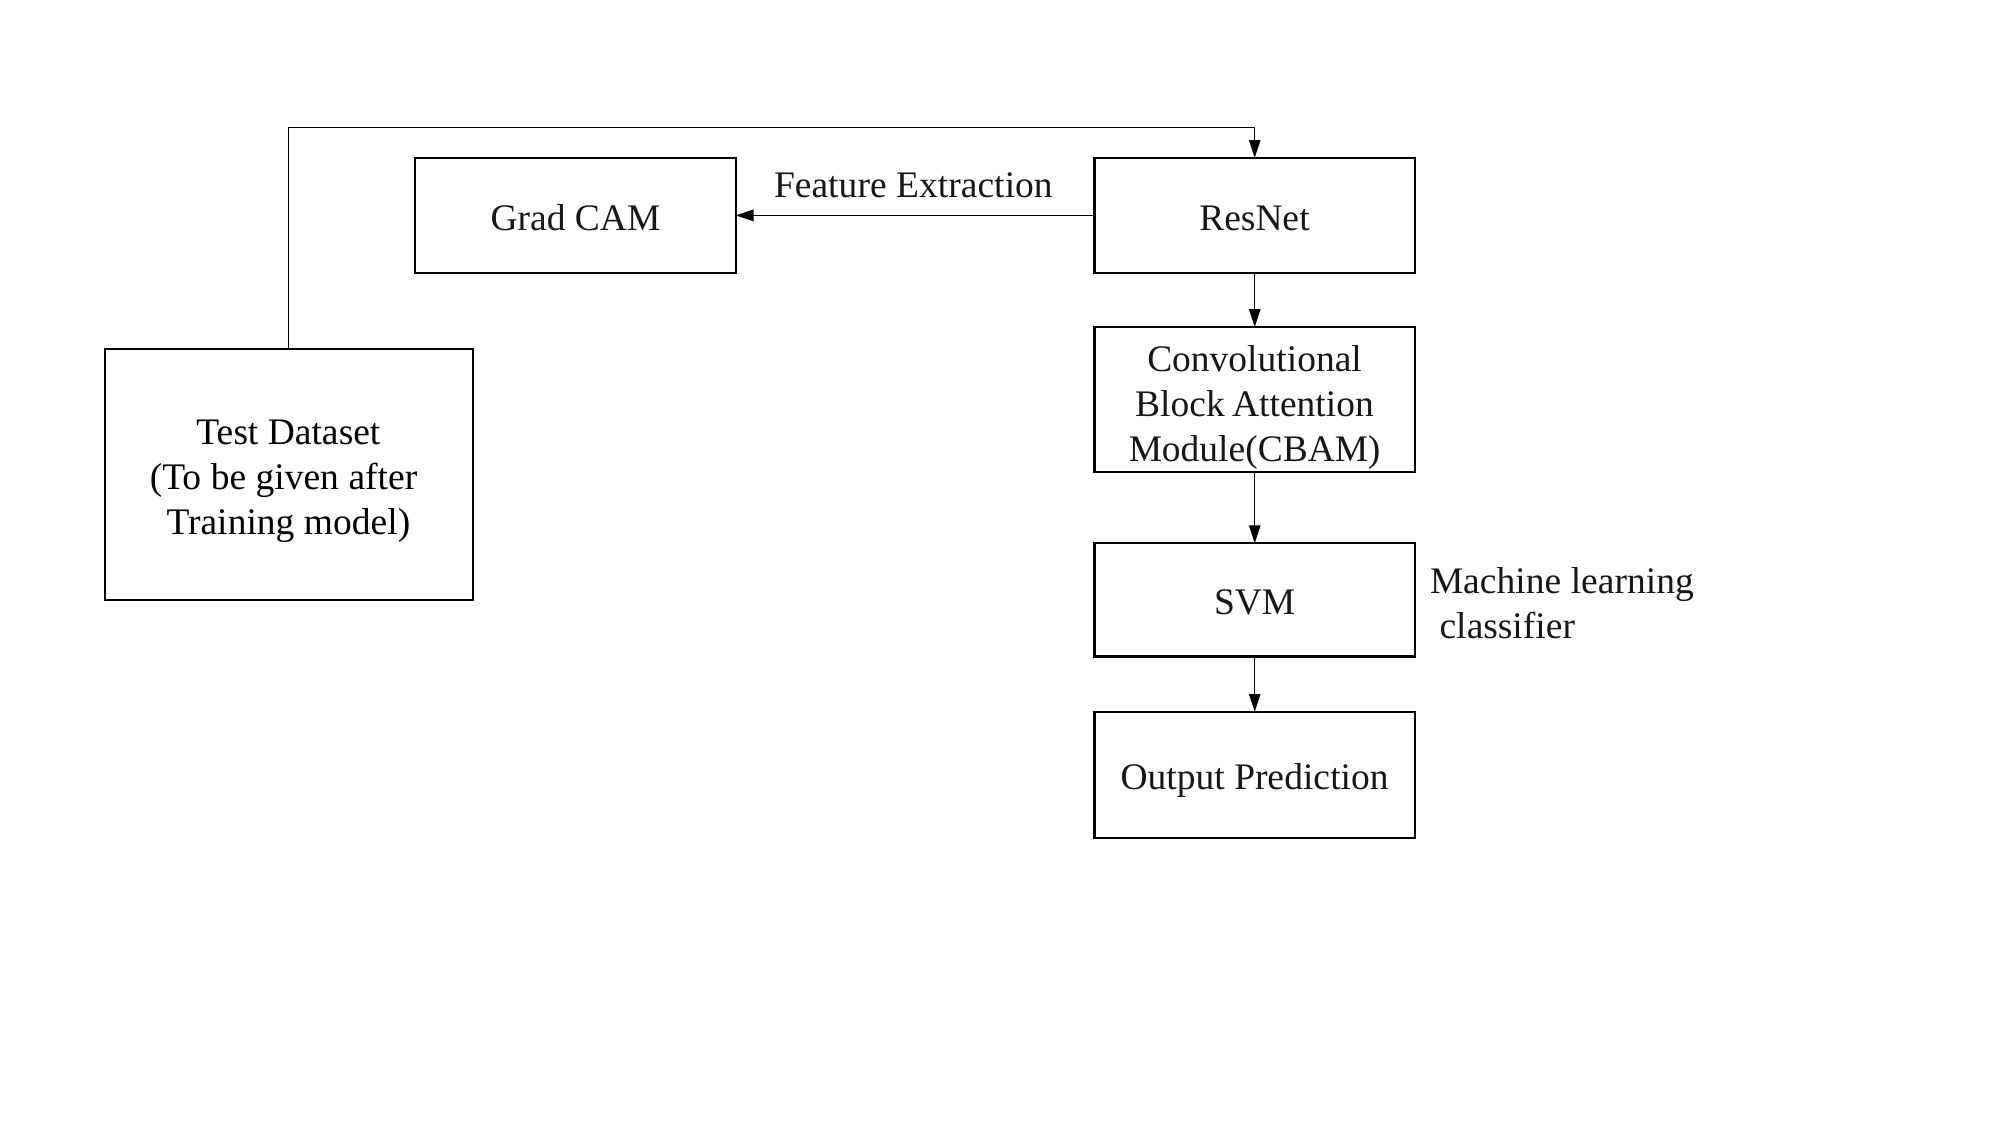

Feature Extraction
Grad CAM
ResNet
Convolutional Block Attention Module(CBAM)
Test Dataset
(To be given after
Training model)
SVM
Machine learning
 classifier
Output Prediction